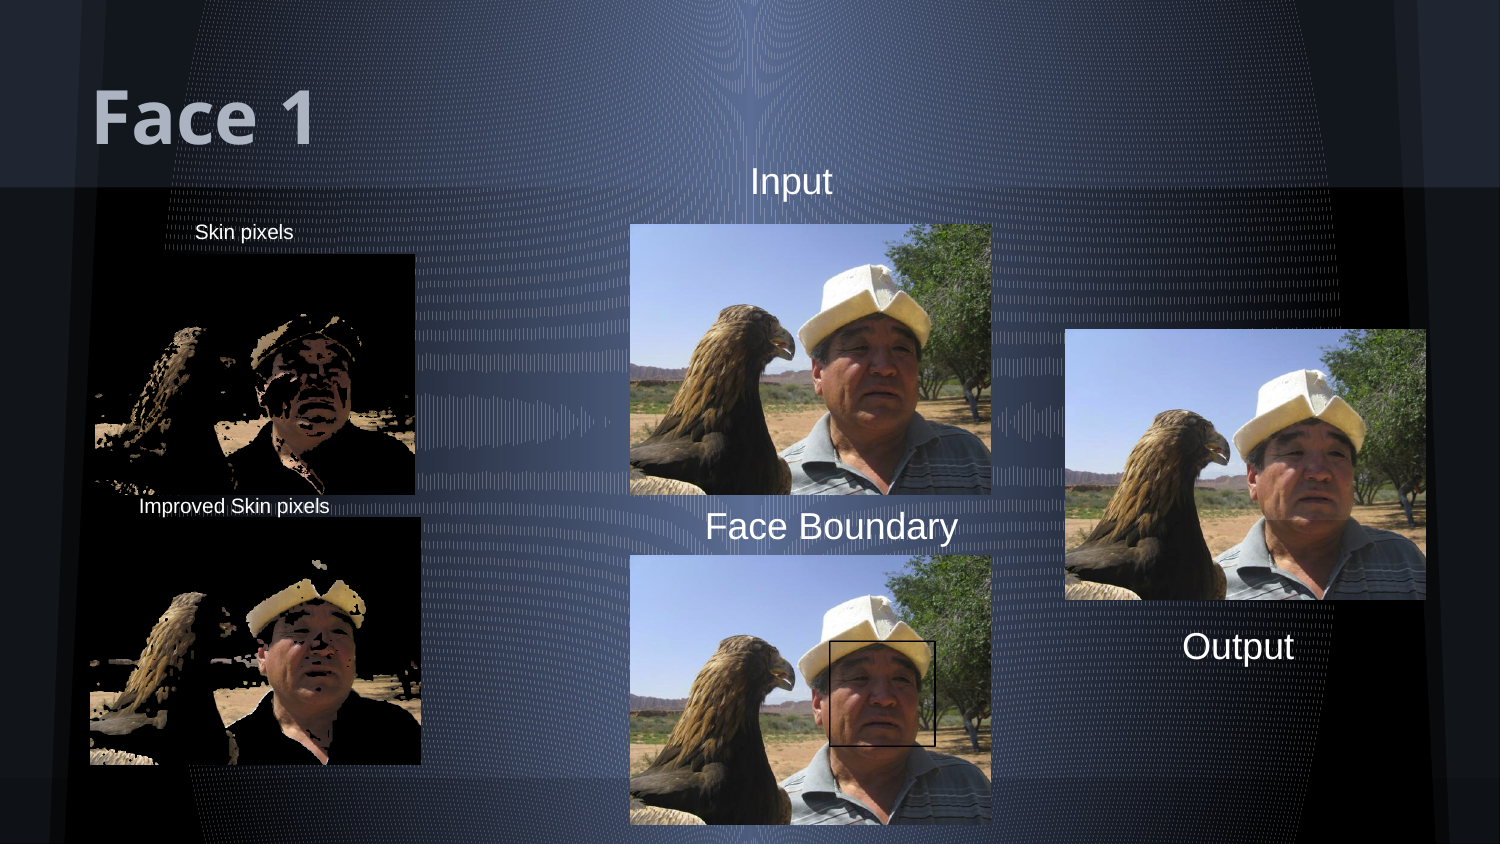

# Face 1
Input
Skin pixels
Improved Skin pixels
Face Boundary
Output